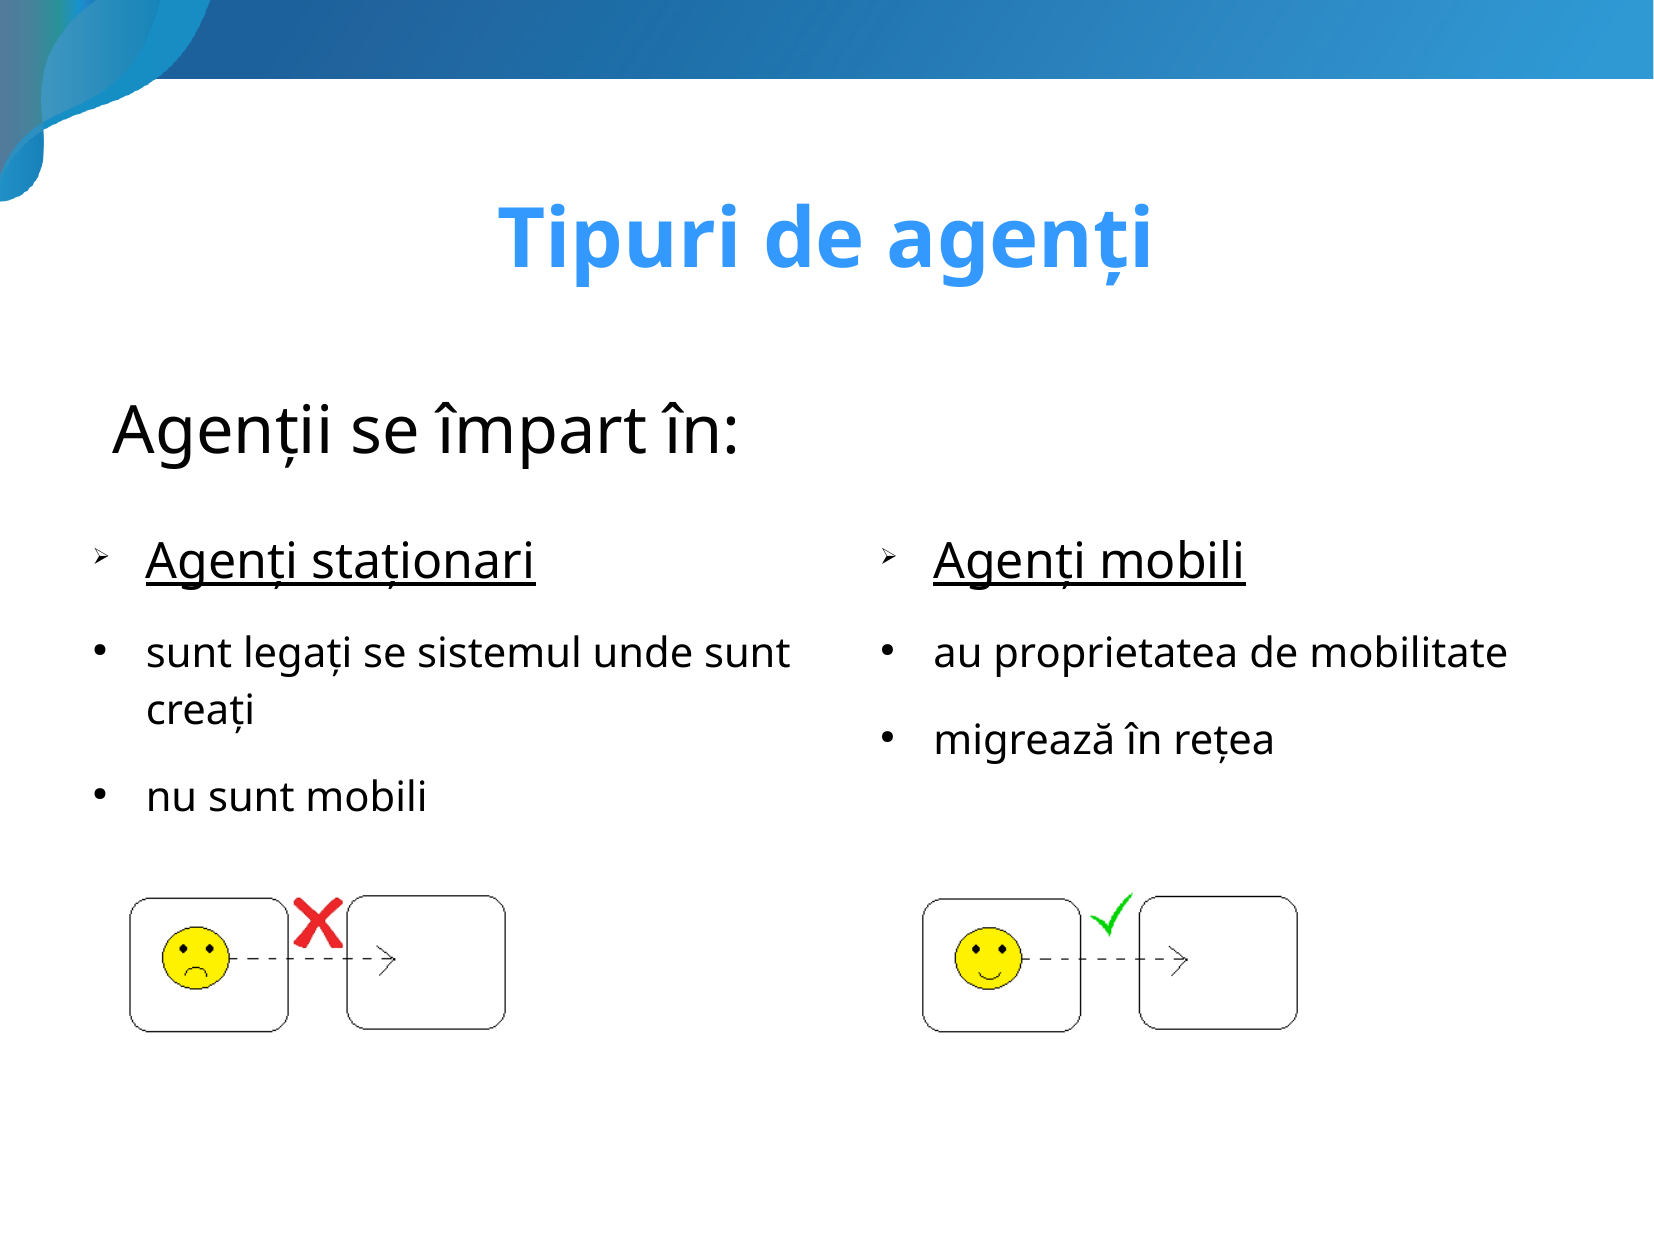

# Tipuri de agenți
Agenții se împart în:
Agenți staționari
sunt legați se sistemul unde sunt creați
nu sunt mobili
Agenți mobili
au proprietatea de mobilitate
migrează în rețea